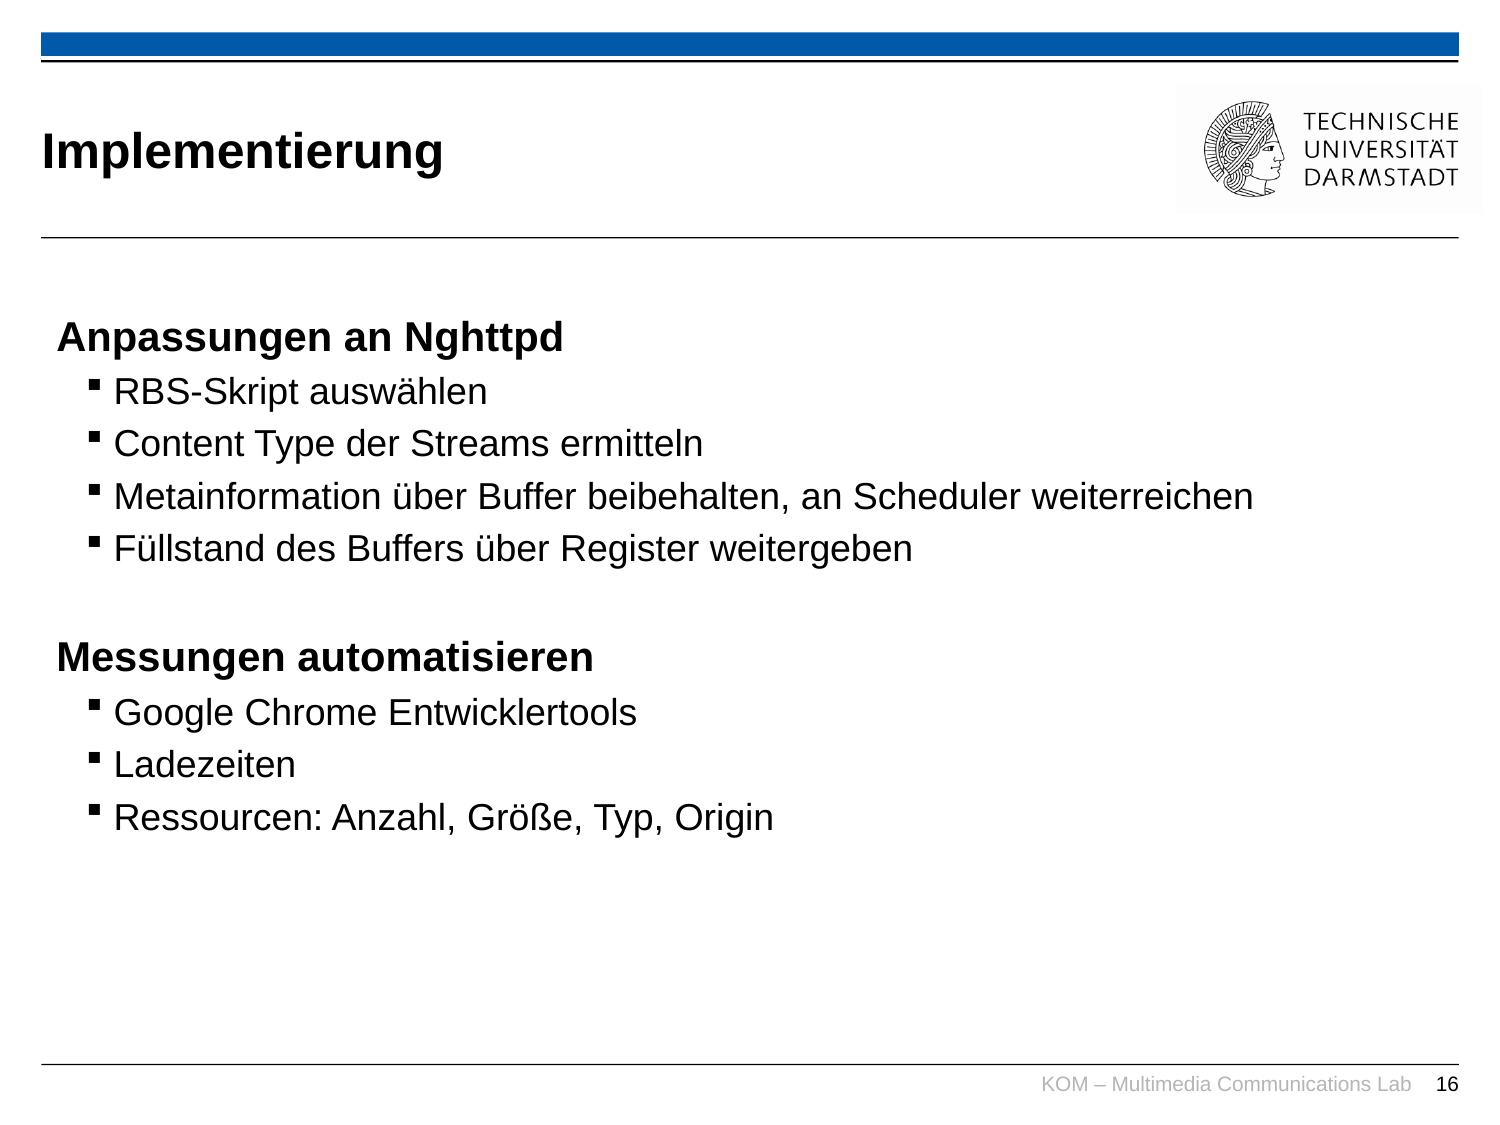

Implementierung
# Anpassungen an Nghttpd
RBS-Skript auswählen
Content Type der Streams ermitteln
Metainformation über Buffer beibehalten, an Scheduler weiterreichen
Füllstand des Buffers über Register weitergeben
Messungen automatisieren
Google Chrome Entwicklertools
Ladezeiten
Ressourcen: Anzahl, Größe, Typ, Origin